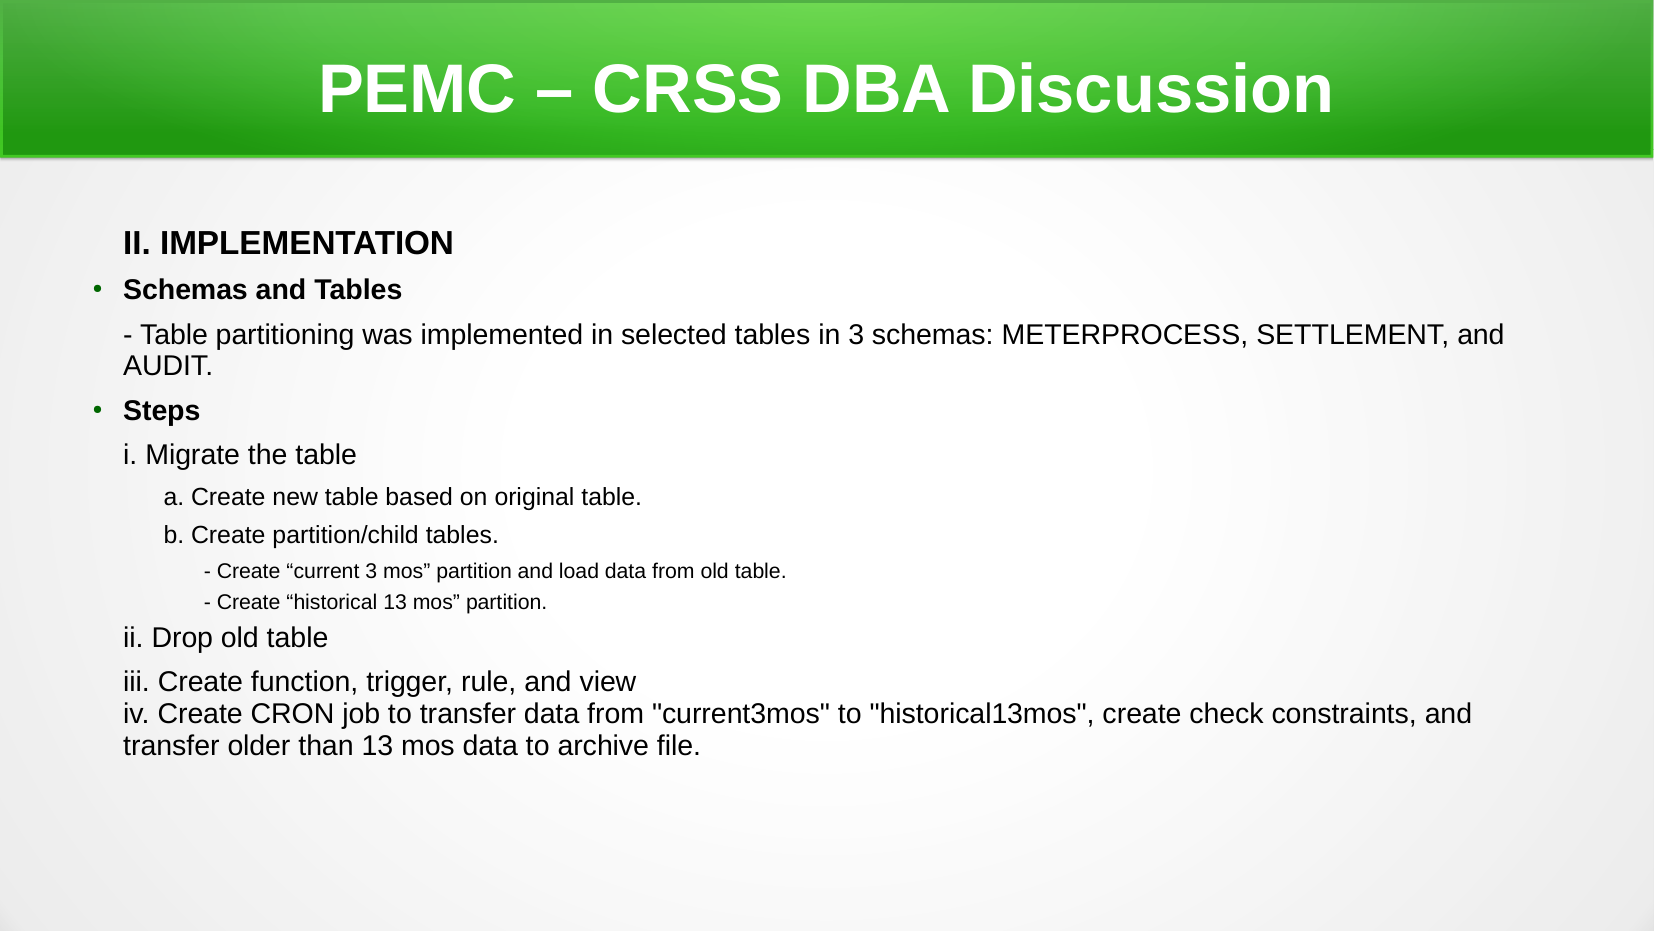

# PEMC – CRSS DBA Discussion
II. IMPLEMENTATION
Schemas and Tables
- Table partitioning was implemented in selected tables in 3 schemas: METERPROCESS, SETTLEMENT, and AUDIT.
Steps
i. Migrate the table
a. Create new table based on original table.
b. Create partition/child tables.
- Create “current 3 mos” partition and load data from old table.
- Create “historical 13 mos” partition.
ii. Drop old table
iii. Create function, trigger, rule, and view
iv. Create CRON job to transfer data from "current3mos" to "historical13mos", create check constraints, and transfer older than 13 mos data to archive file.